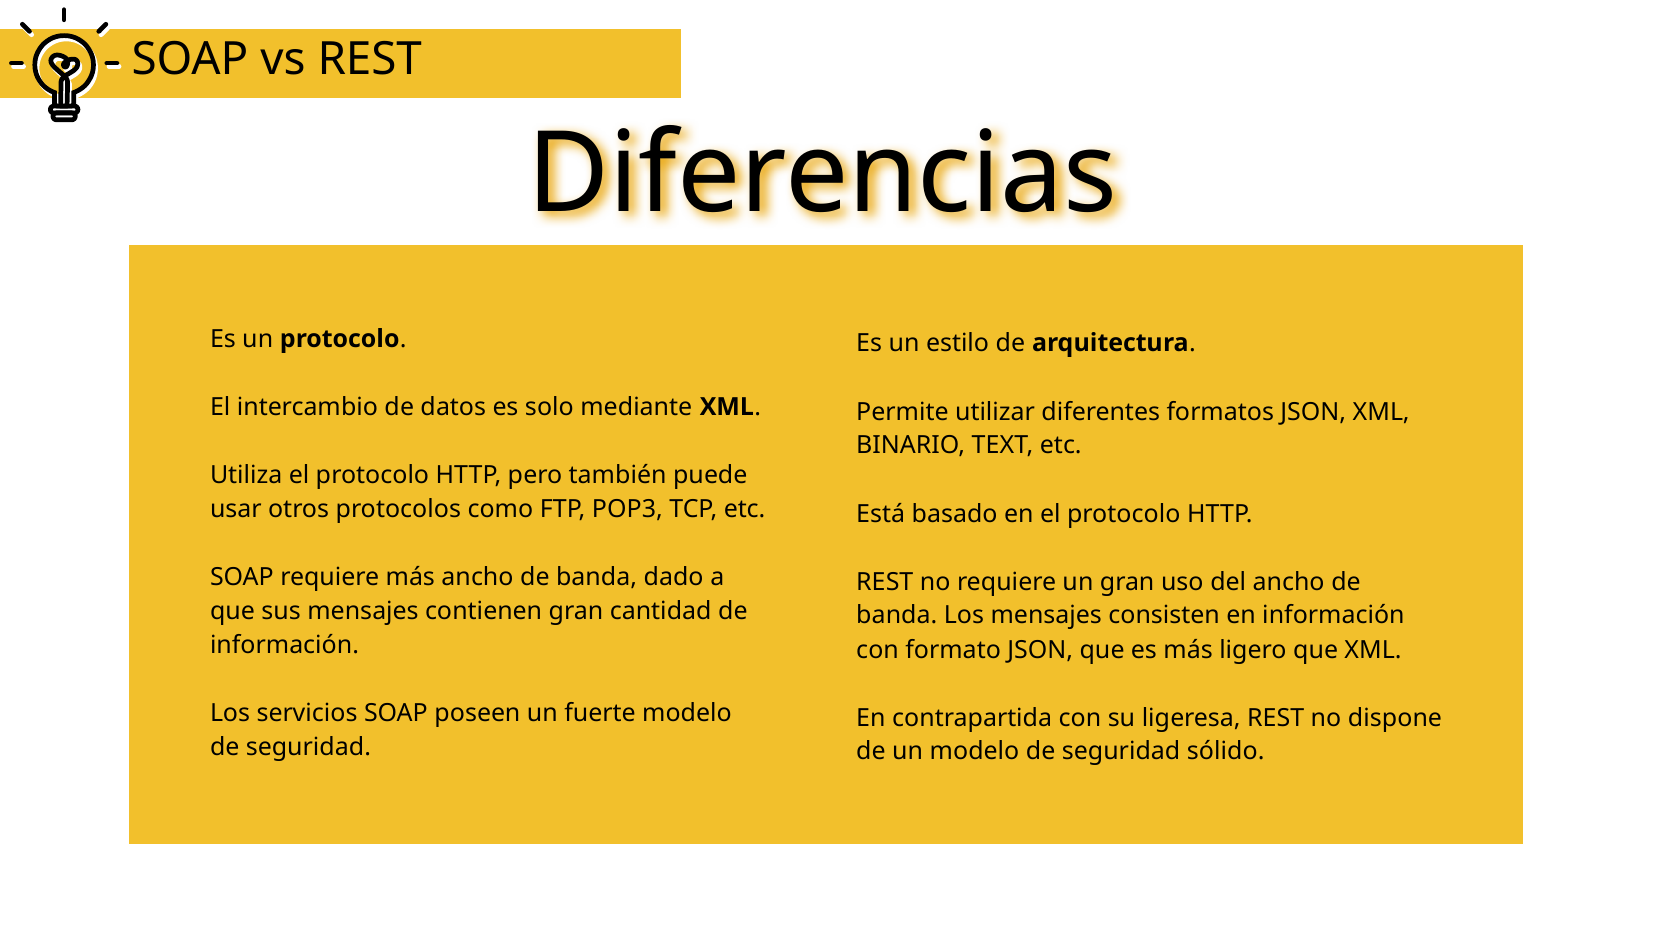

# SOAP vs REST
Diferencias
Es un estilo de arquitectura.
Permite utilizar diferentes formatos JSON, XML, BINARIO, TEXT, etc.
Está basado en el protocolo HTTP.
REST no requiere un gran uso del ancho de banda. Los mensajes consisten en información con formato JSON, que es más ligero que XML.
En contrapartida con su ligeresa, REST no dispone de un modelo de seguridad sólido.
Es un protocolo.
El intercambio de datos es solo mediante XML.
Utiliza el protocolo HTTP, pero también puede usar otros protocolos como FTP, POP3, TCP, etc.
SOAP requiere más ancho de banda, dado a que sus mensajes contienen gran cantidad de información.
Los servicios SOAP poseen un fuerte modelo de seguridad.